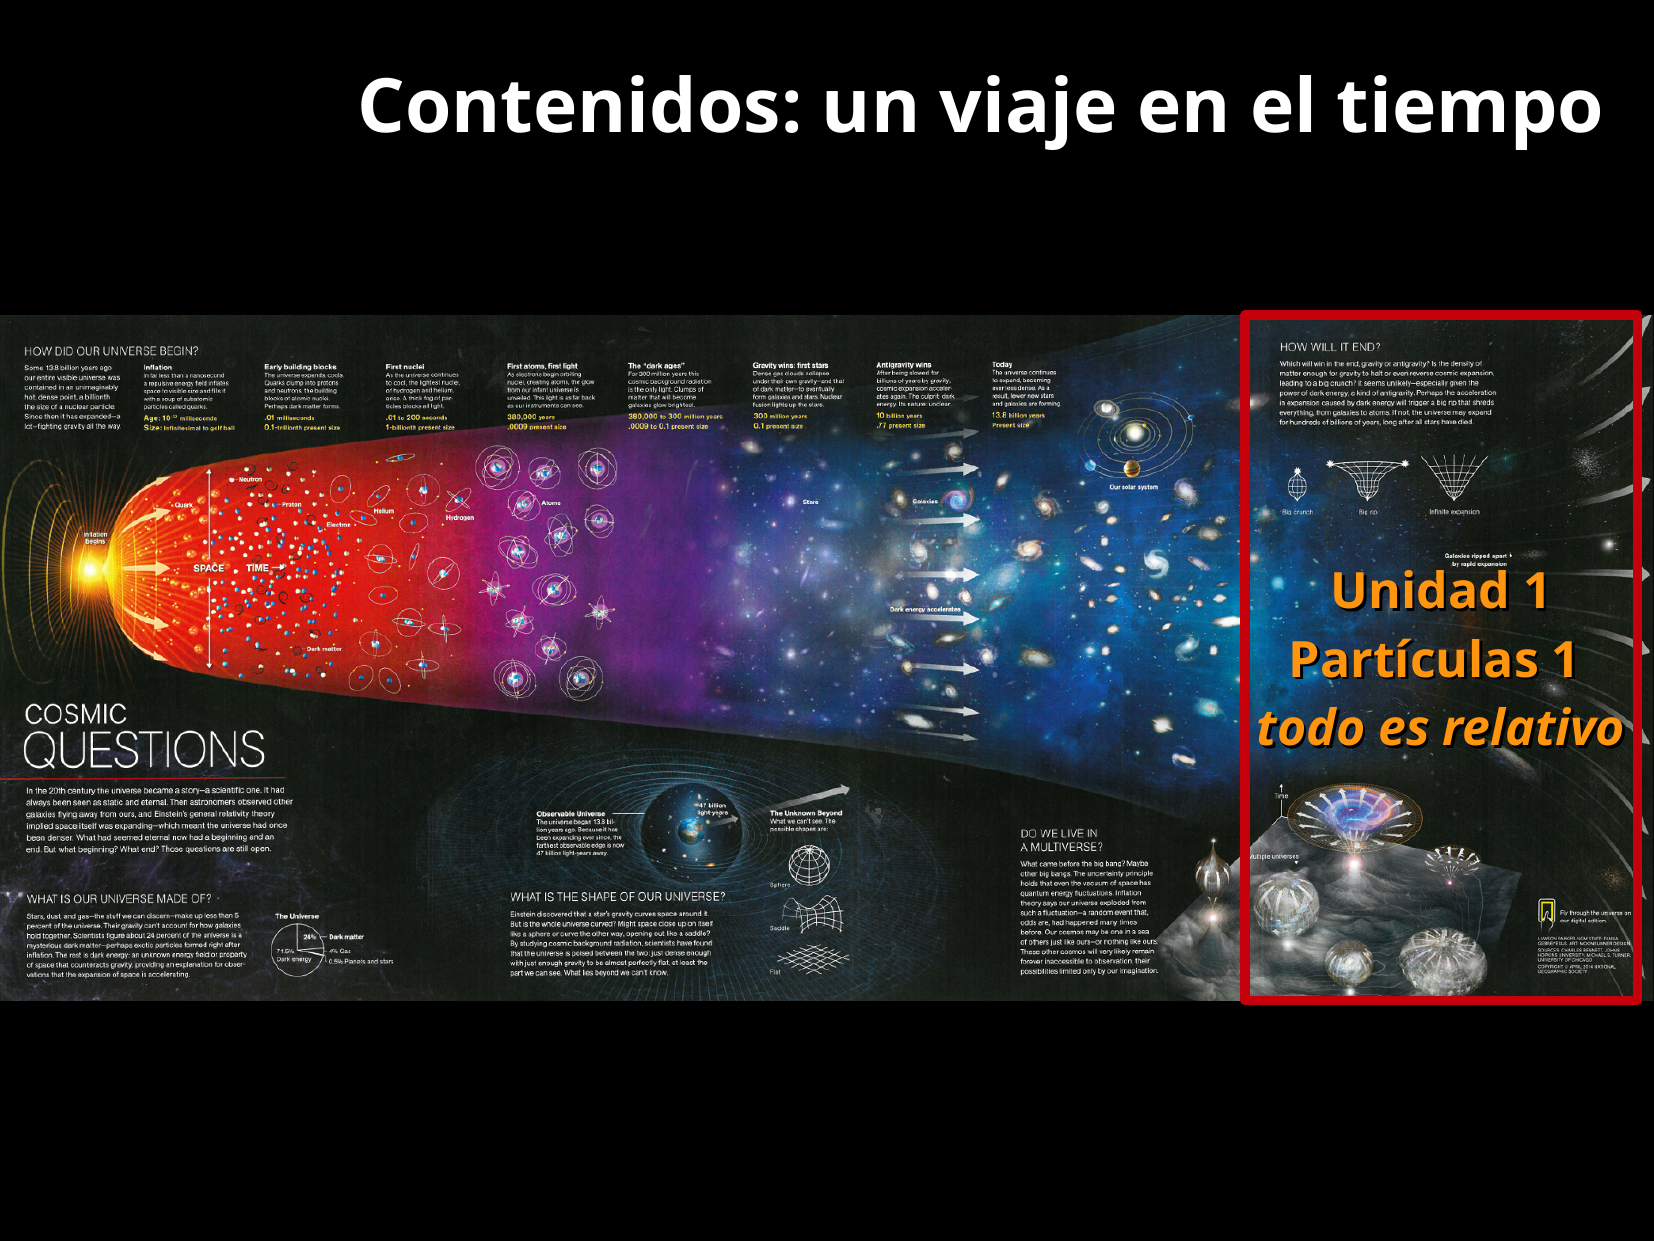

# Contenidos: un viaje en el tiempo
Unidad 1
Partículas 1
todo es relativo
14 Ago 2019
Asorey - IPAC 2019 - 02 - U01C02
2